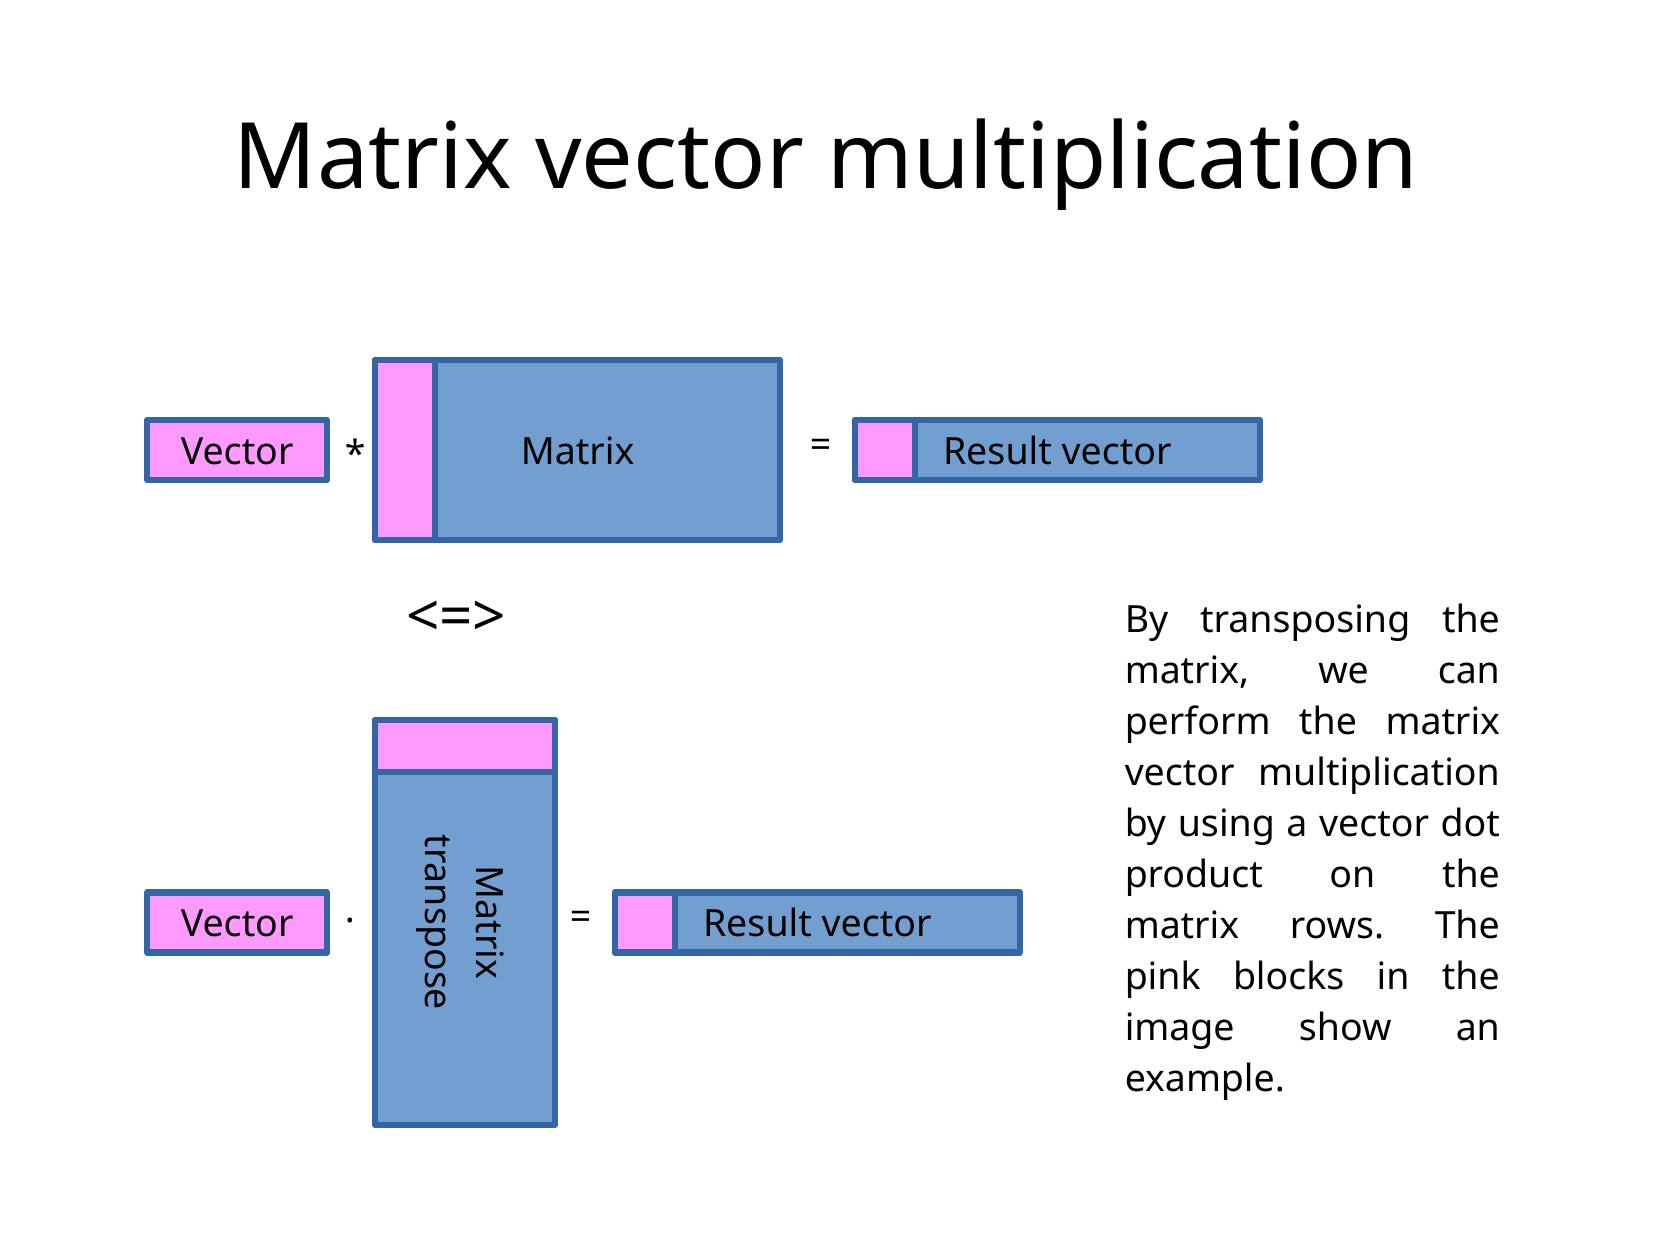

# Matrix vector multiplication
Matrix
=
Vector
*
Result vector
<=>
By transposing the matrix, we can perform the matrix vector multiplication by using a vector dot product on the matrix rows. The pink blocks in the image show an example.
Matrix
transpose
.
=
Vector
Result vector